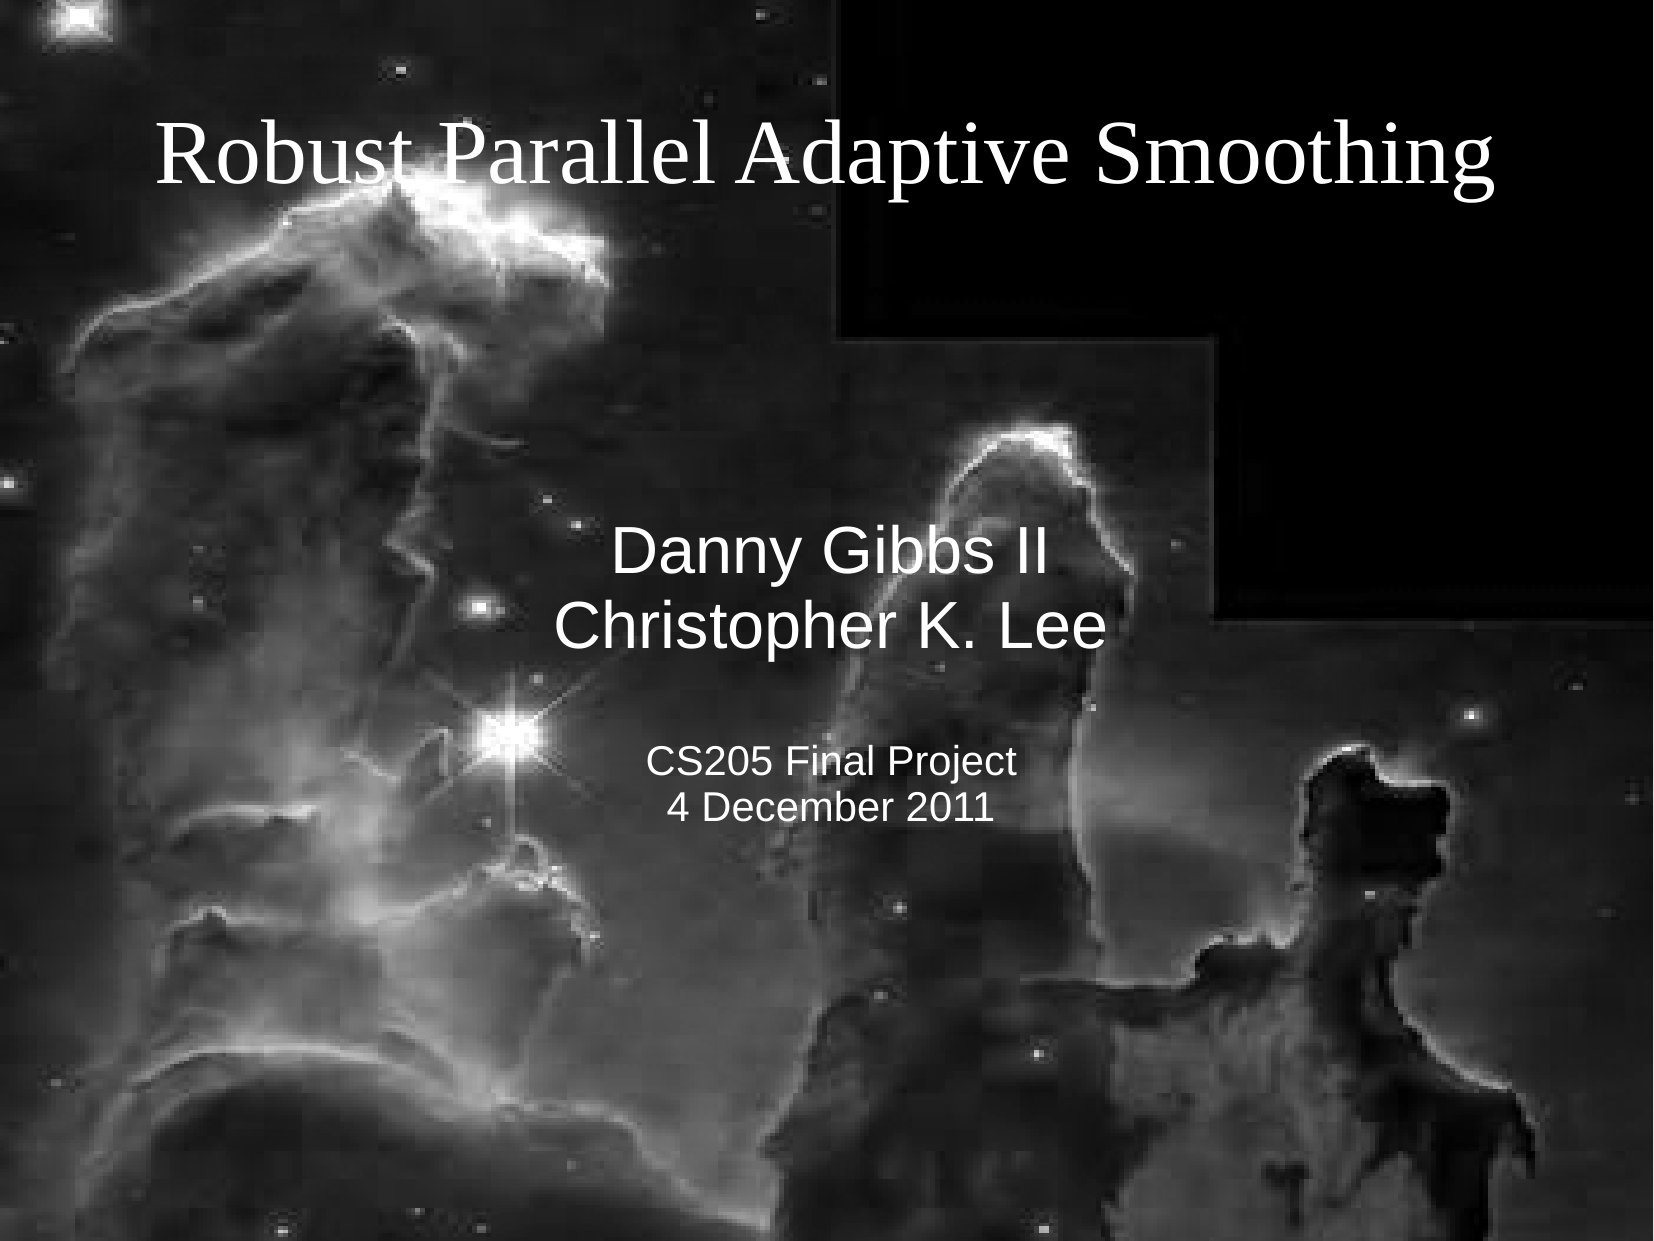

# Robust Parallel Adaptive Smoothing
Danny Gibbs II
Christopher K. Lee
CS205 Final Project
4 December 2011